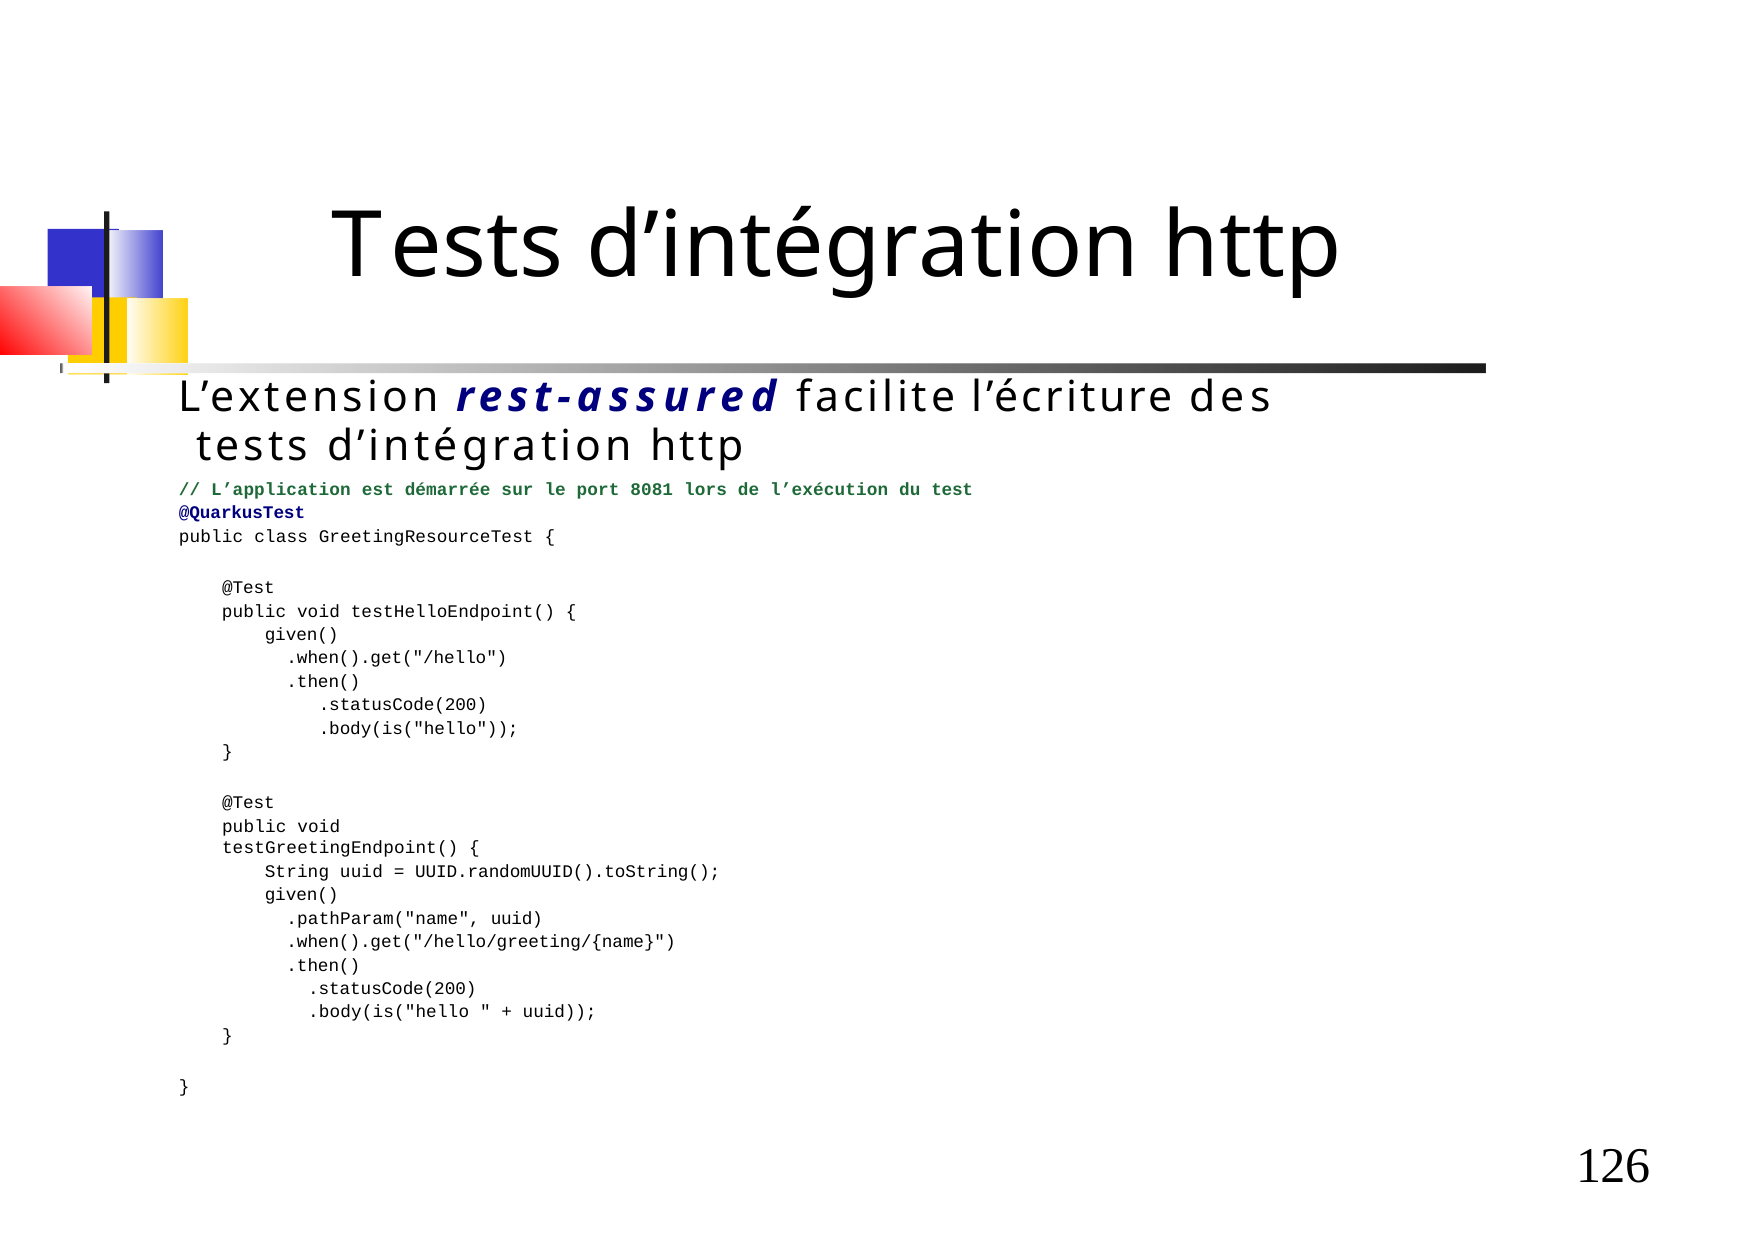

# Tests d’intégration http
L’extension rest-assured facilite l’écriture des tests d’intégration http
// L’application est démarrée sur le port 8081 lors de l’exécution du test @QuarkusTest
public class GreetingResourceTest {
@Test
public void testHelloEndpoint() { given()
.when().get("/hello")
.then()
.statusCode(200)
.body(is("hello"));
}
@Test
public void testGreetingEndpoint() {
String uuid = UUID.randomUUID().toString(); given()
.pathParam("name", uuid)
.when().get("/hello/greeting/{name}")
.then()
.statusCode(200)
.body(is("hello " + uuid));
}
}
126